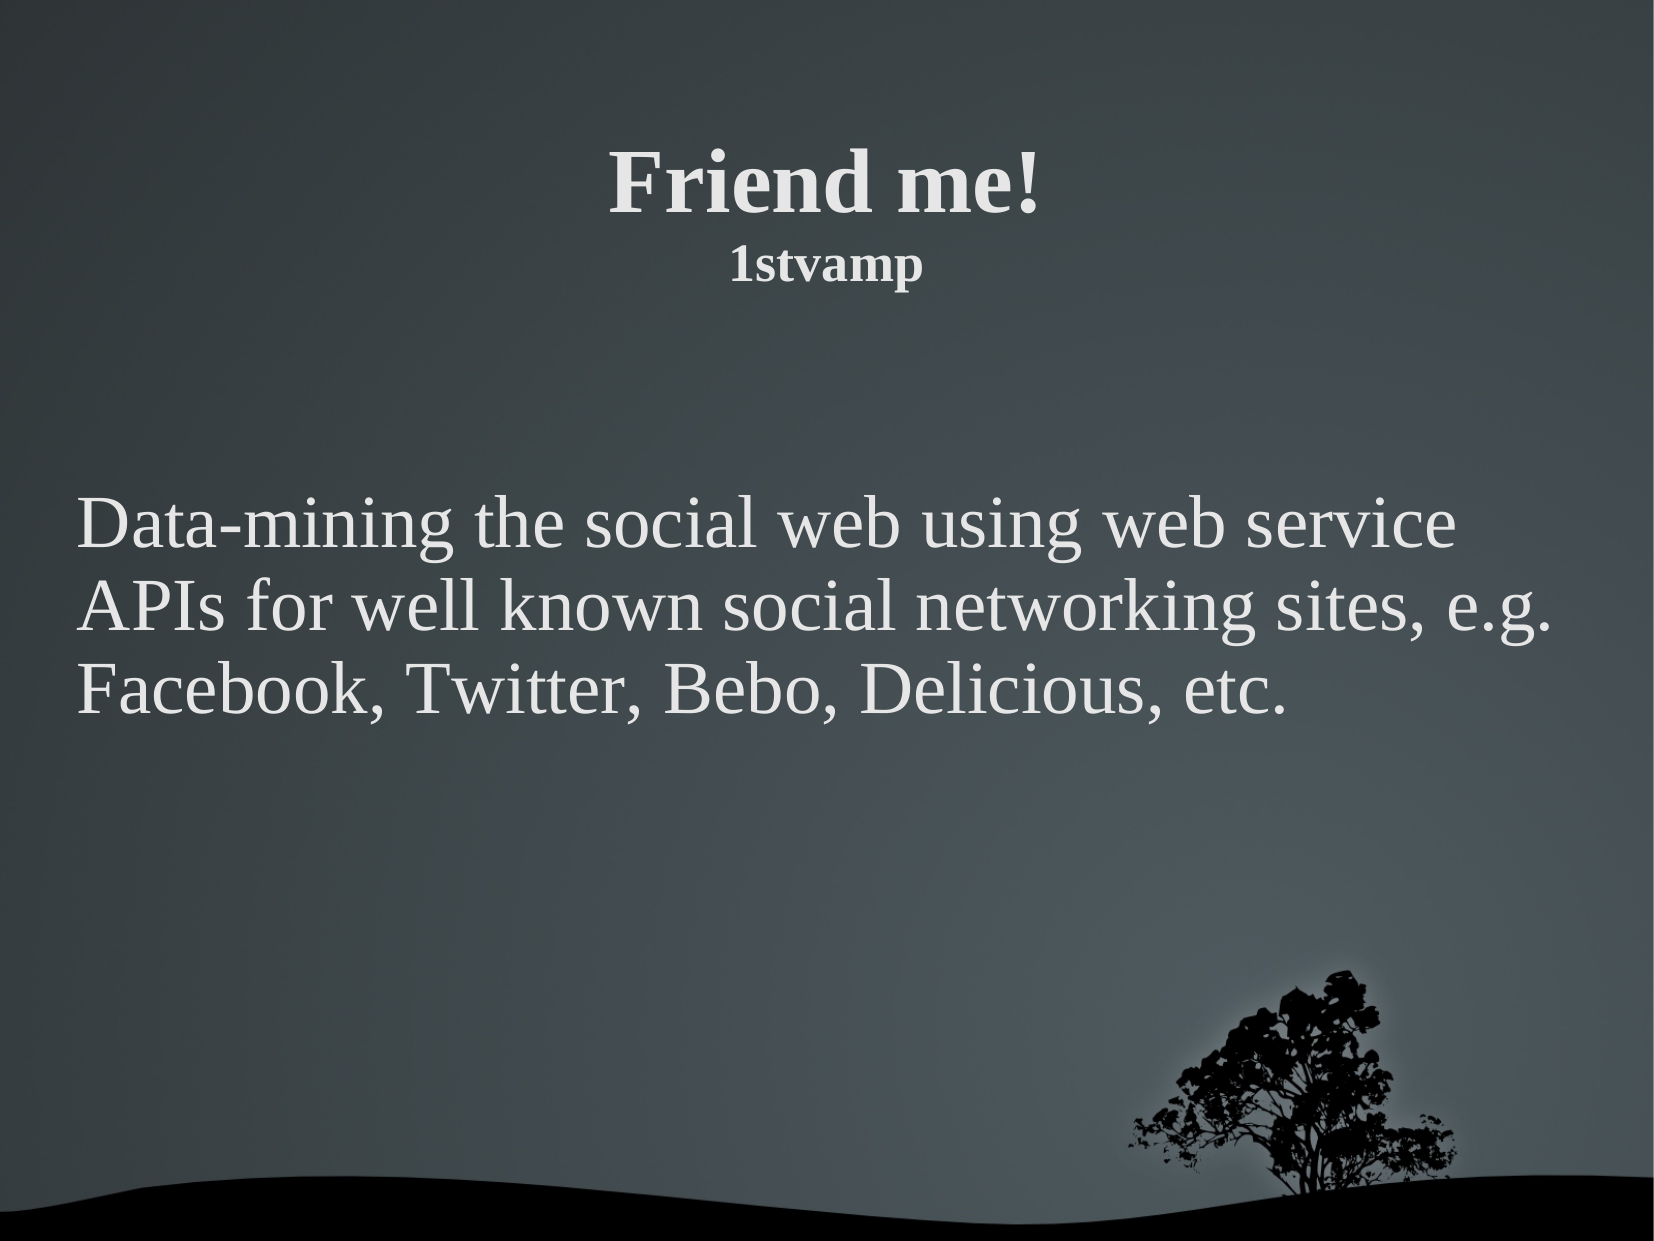

# Friend me! 1stvamp
Data-mining the social web using web service APIs for well known social networking sites, e.g. Facebook, Twitter, Bebo, Delicious, etc.